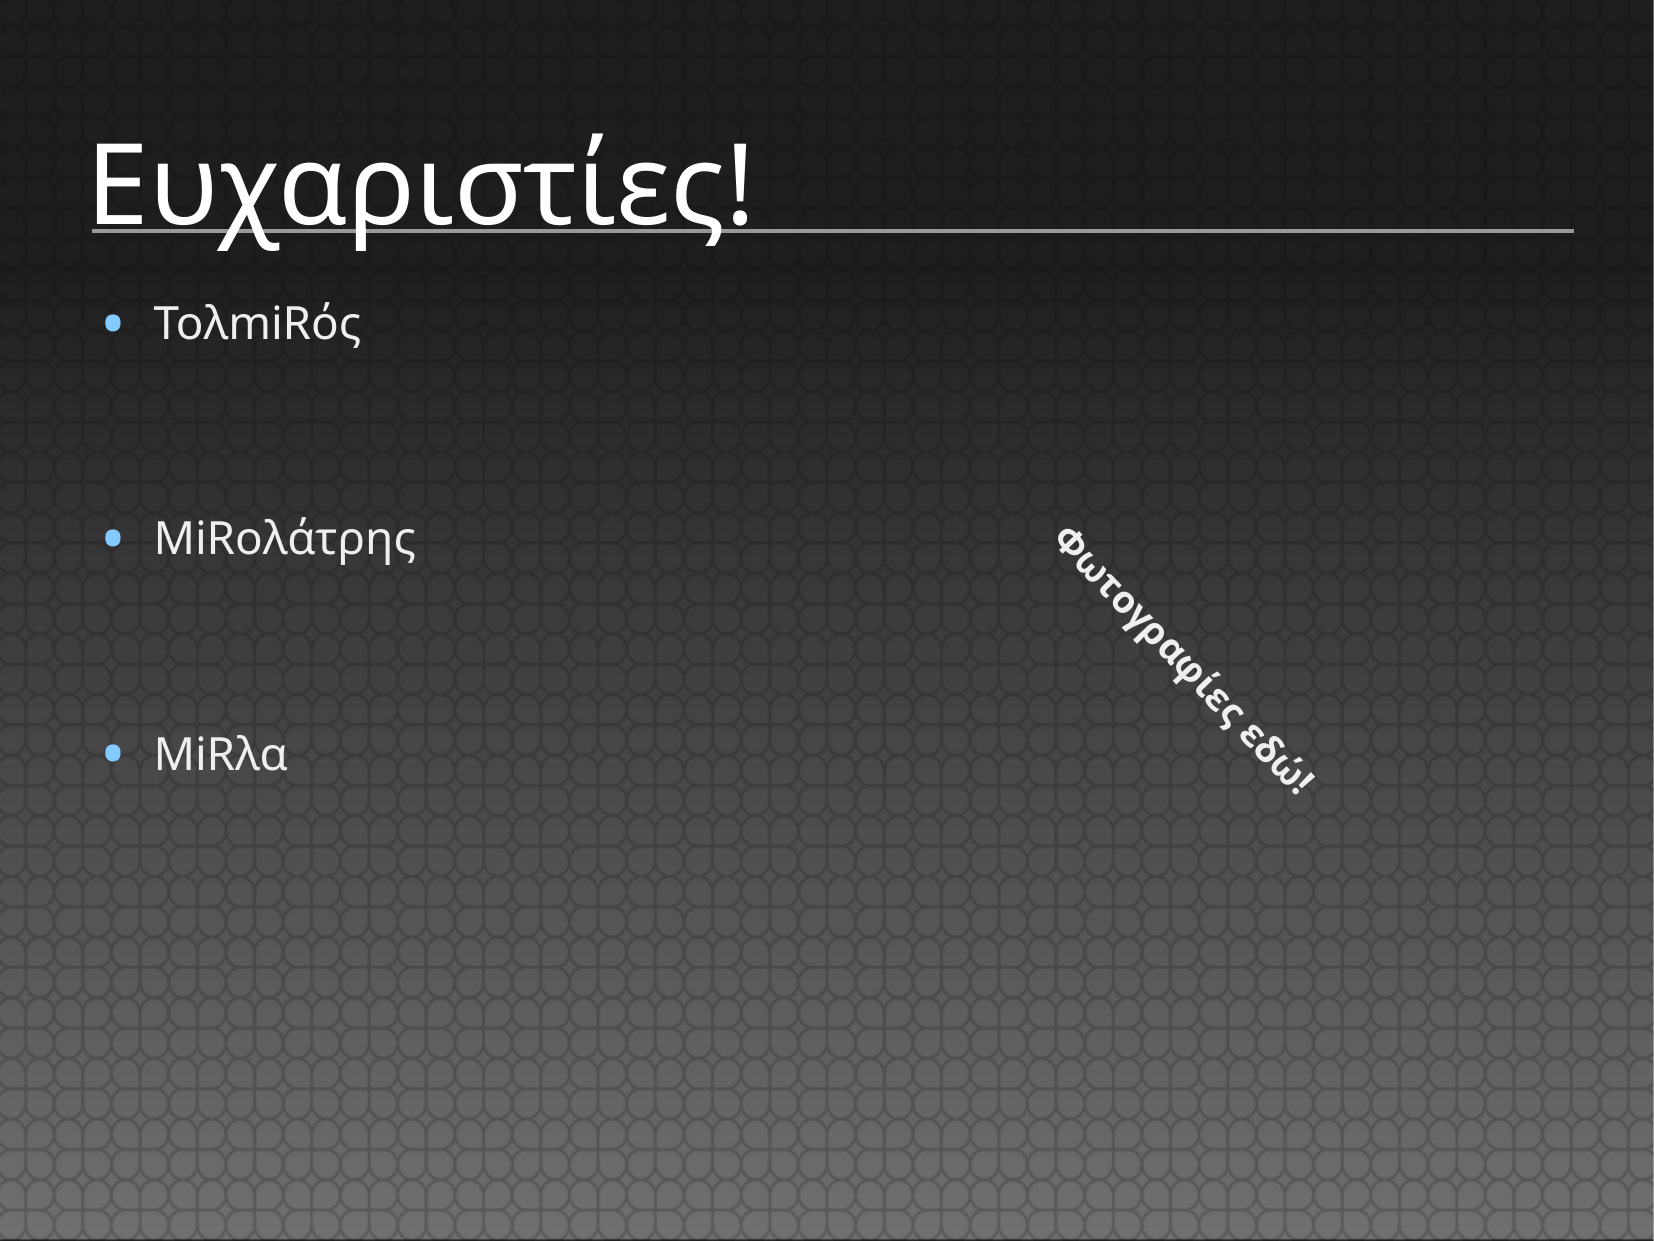

# Ευχαριστίες!
ΤολmiRός
MiRολάτρης
MiRλα
Φωτογραφίες εδώ!